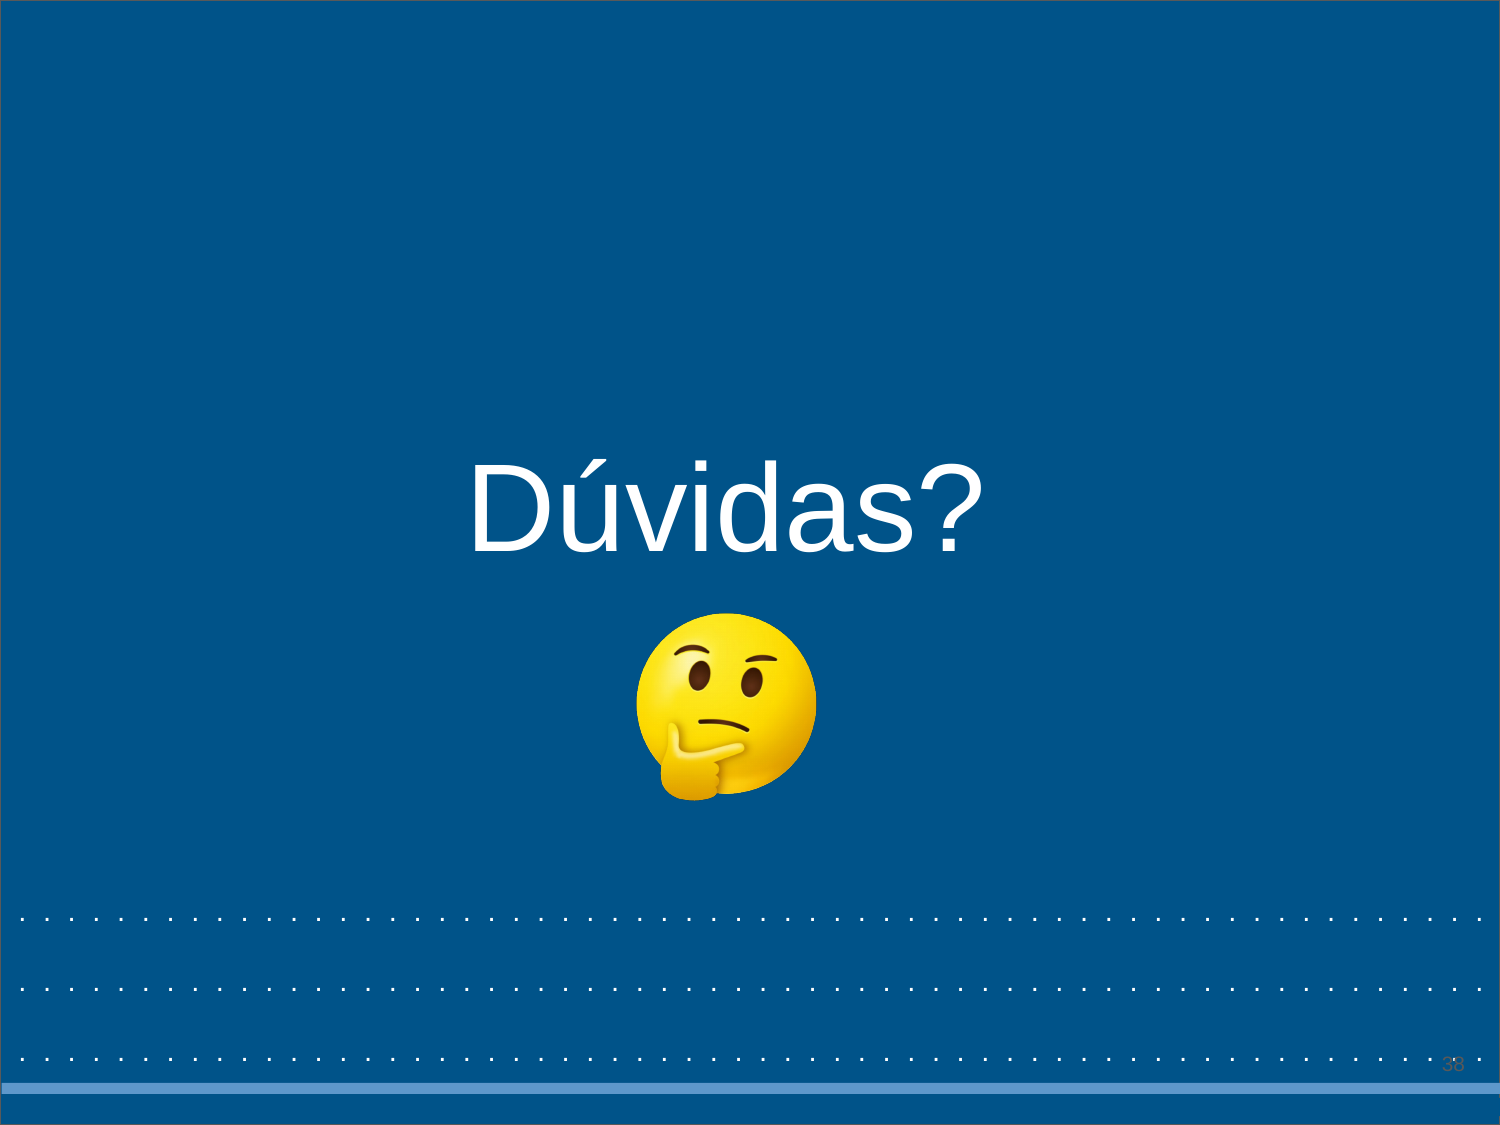

# Apresentação
Dúvidas?
. . . . . . . . . . . . . . . . . . . . . . . . . . . . . . . . . . . . . . . . . . . . . . . . . . . . . . . . . . . .
. . . . . . . . . . . . . . . . . . . . . . . . . . . . . . . . . . . . . . . . . . . . . . . . . . . . . . . . . . . .
. . . . . . . . . . . . . . . . . . . . . . . . . . . . . . . . . . . . . . . . . . . . . . . . . . . . . . . . . . . .
. . . . . . . . . . . . . . . . . . . . . . . . . . . . . . . . . . . . . . . . . . . . . . . . . . . . . . . . . . . .
. . . . . . . . . . . . . . . . . . . . . . . . . . . . . . . . . . . . . . . . . . . . . . . . . . . . . . . . . . . .